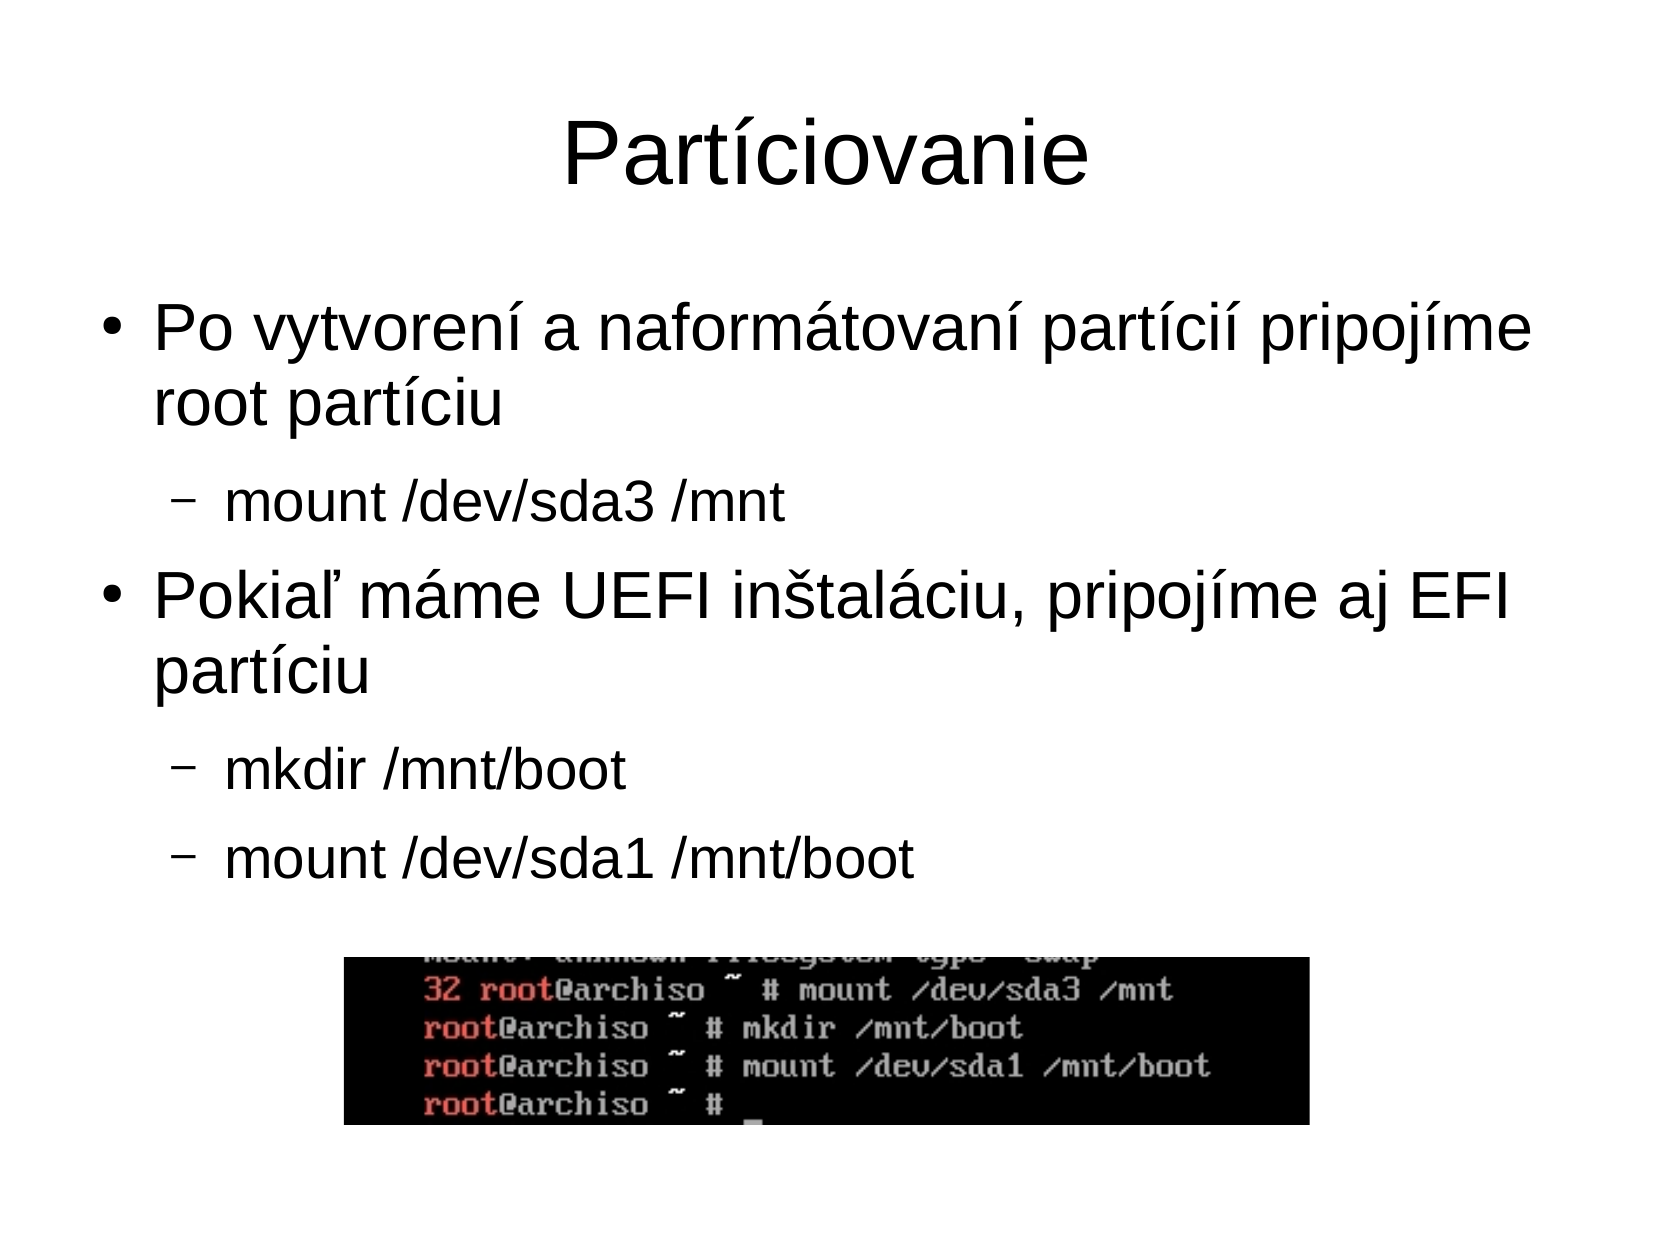

# Partíciovanie
Po vytvorení a naformátovaní partícií pripojíme root partíciu
mount /dev/sda3 /mnt
Pokiaľ máme UEFI inštaláciu, pripojíme aj EFI partíciu
mkdir /mnt/boot
mount /dev/sda1 /mnt/boot